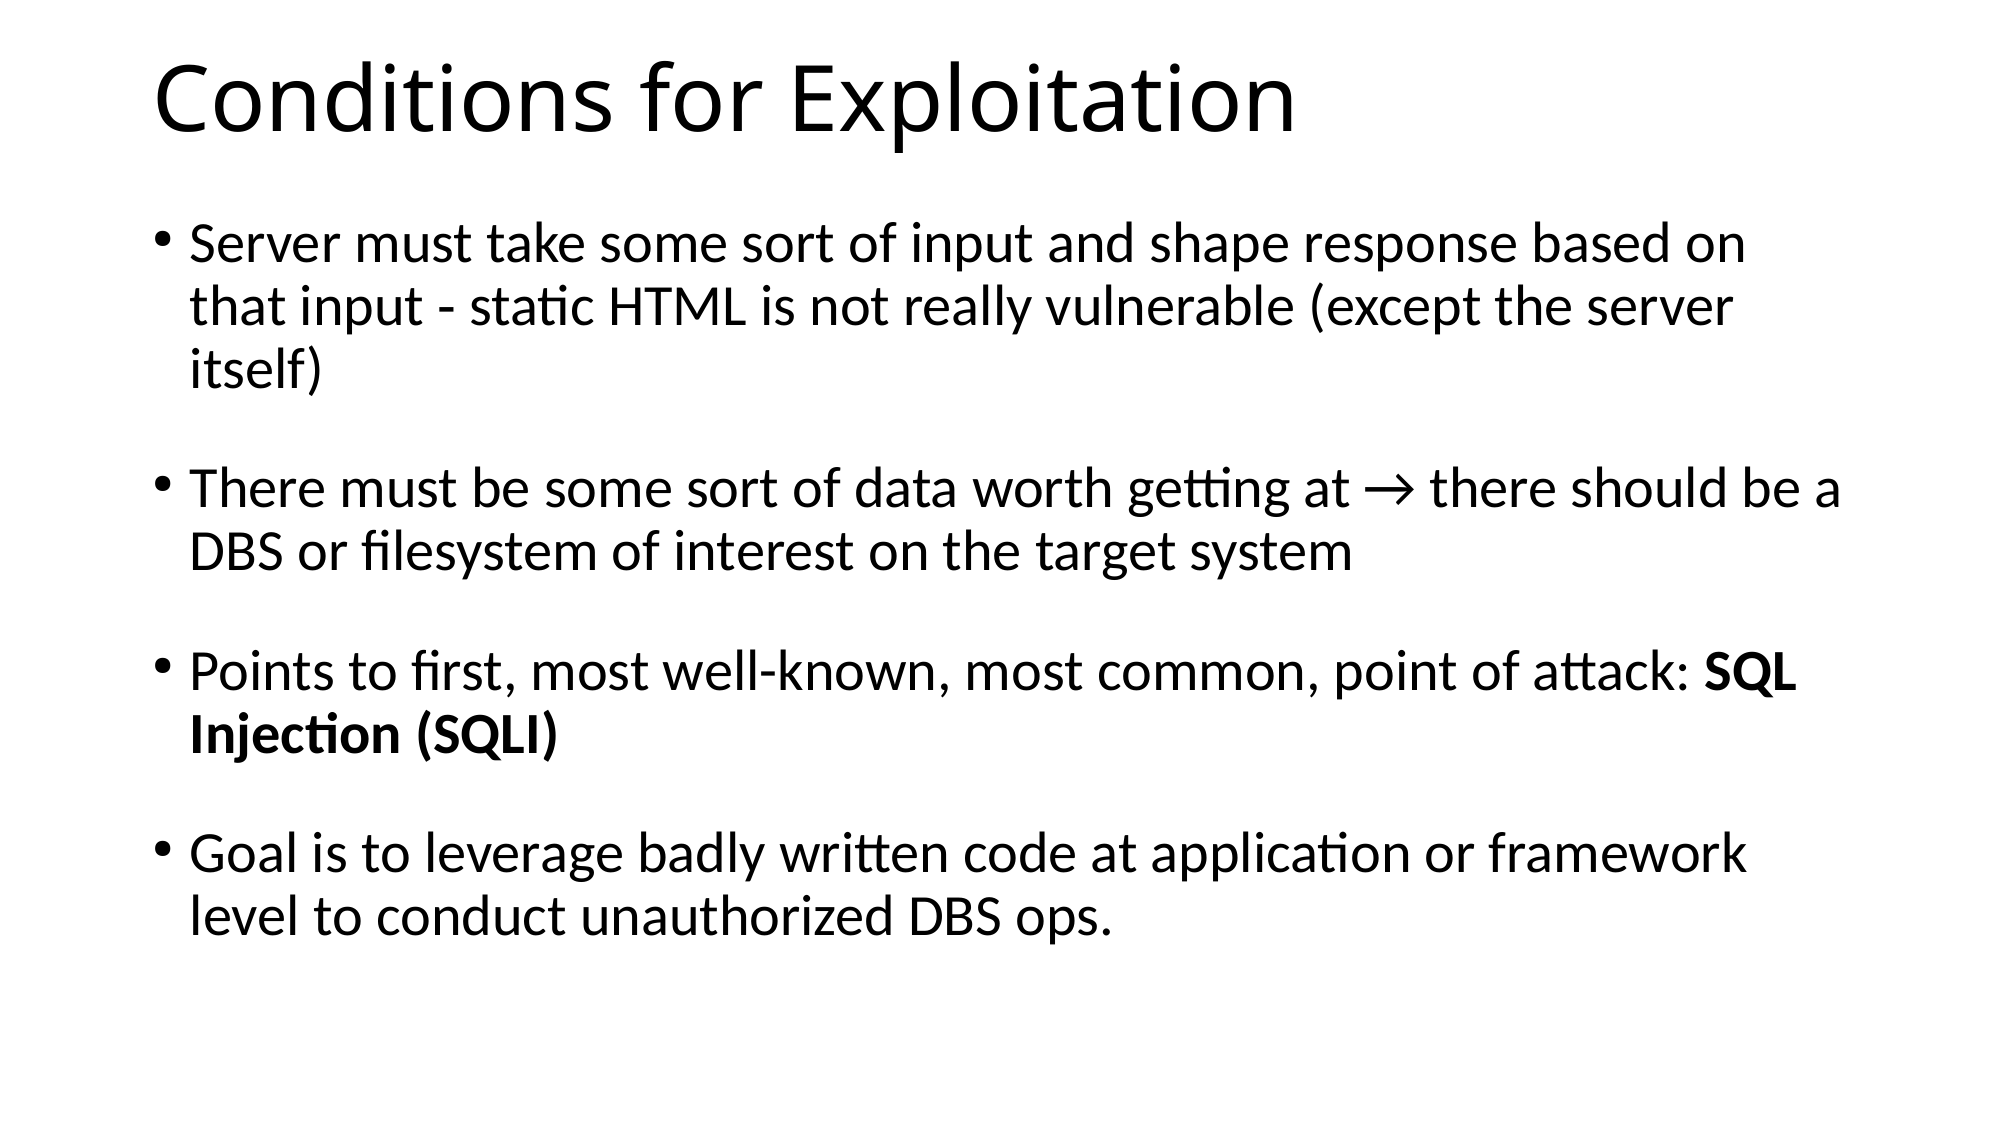

# Conditions for Exploitation
Server must take some sort of input and shape response based on that input - static HTML is not really vulnerable (except the server itself)
There must be some sort of data worth getting at → there should be a DBS or filesystem of interest on the target system
Points to first, most well-known, most common, point of attack: SQL Injection (SQLI)
Goal is to leverage badly written code at application or framework level to conduct unauthorized DBS ops.